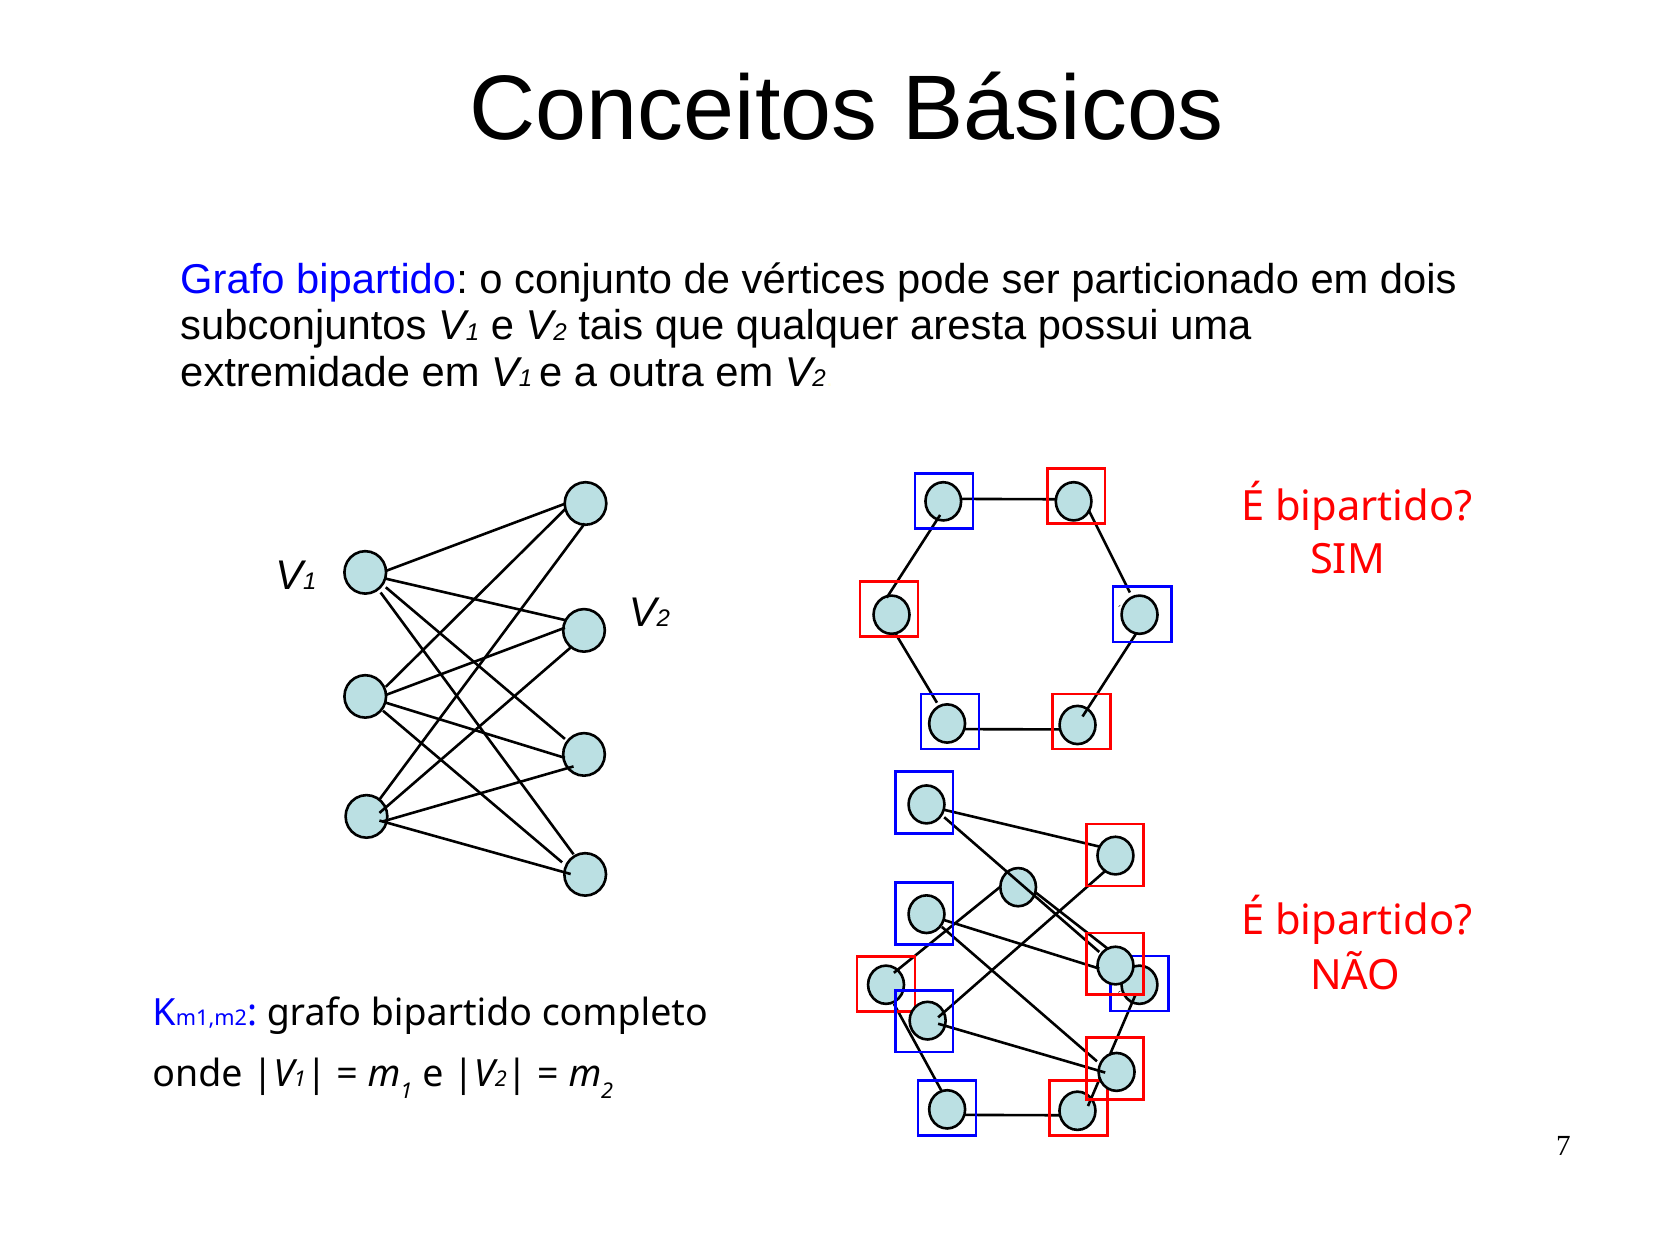

# Conceitos Básicos
Grafo bipartido: o conjunto de vértices pode ser particionado em dois subconjuntos V1 e V2 tais que qualquer aresta possui uma extremidade em V1 e a outra em V2.
SIM
É bipartido?
V1
V2
É bipartido?
NÃO
Km1,m2: grafo bipartido completo
onde |V1| = m1 e |V2| = m2
7